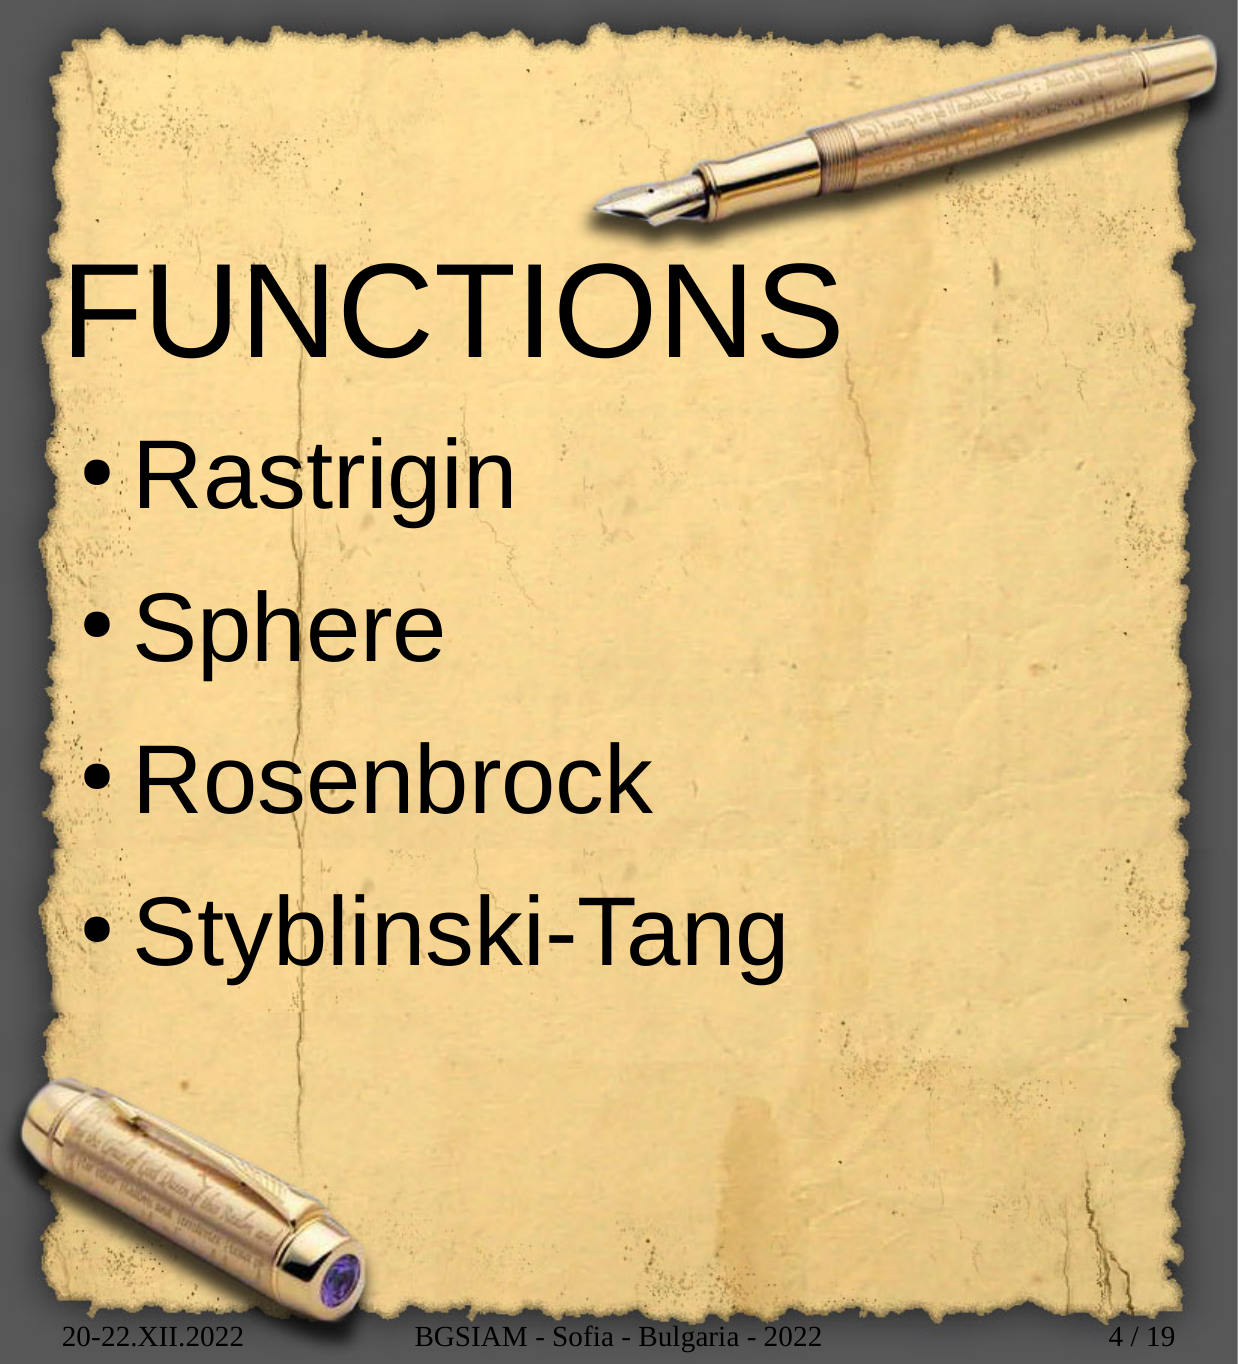

# functions
Rastrigin
Sphere
Rosenbrock
Styblinski-Tang
20-22.XII.2022
BGSIAM - Sofia - Bulgaria - 2022
4